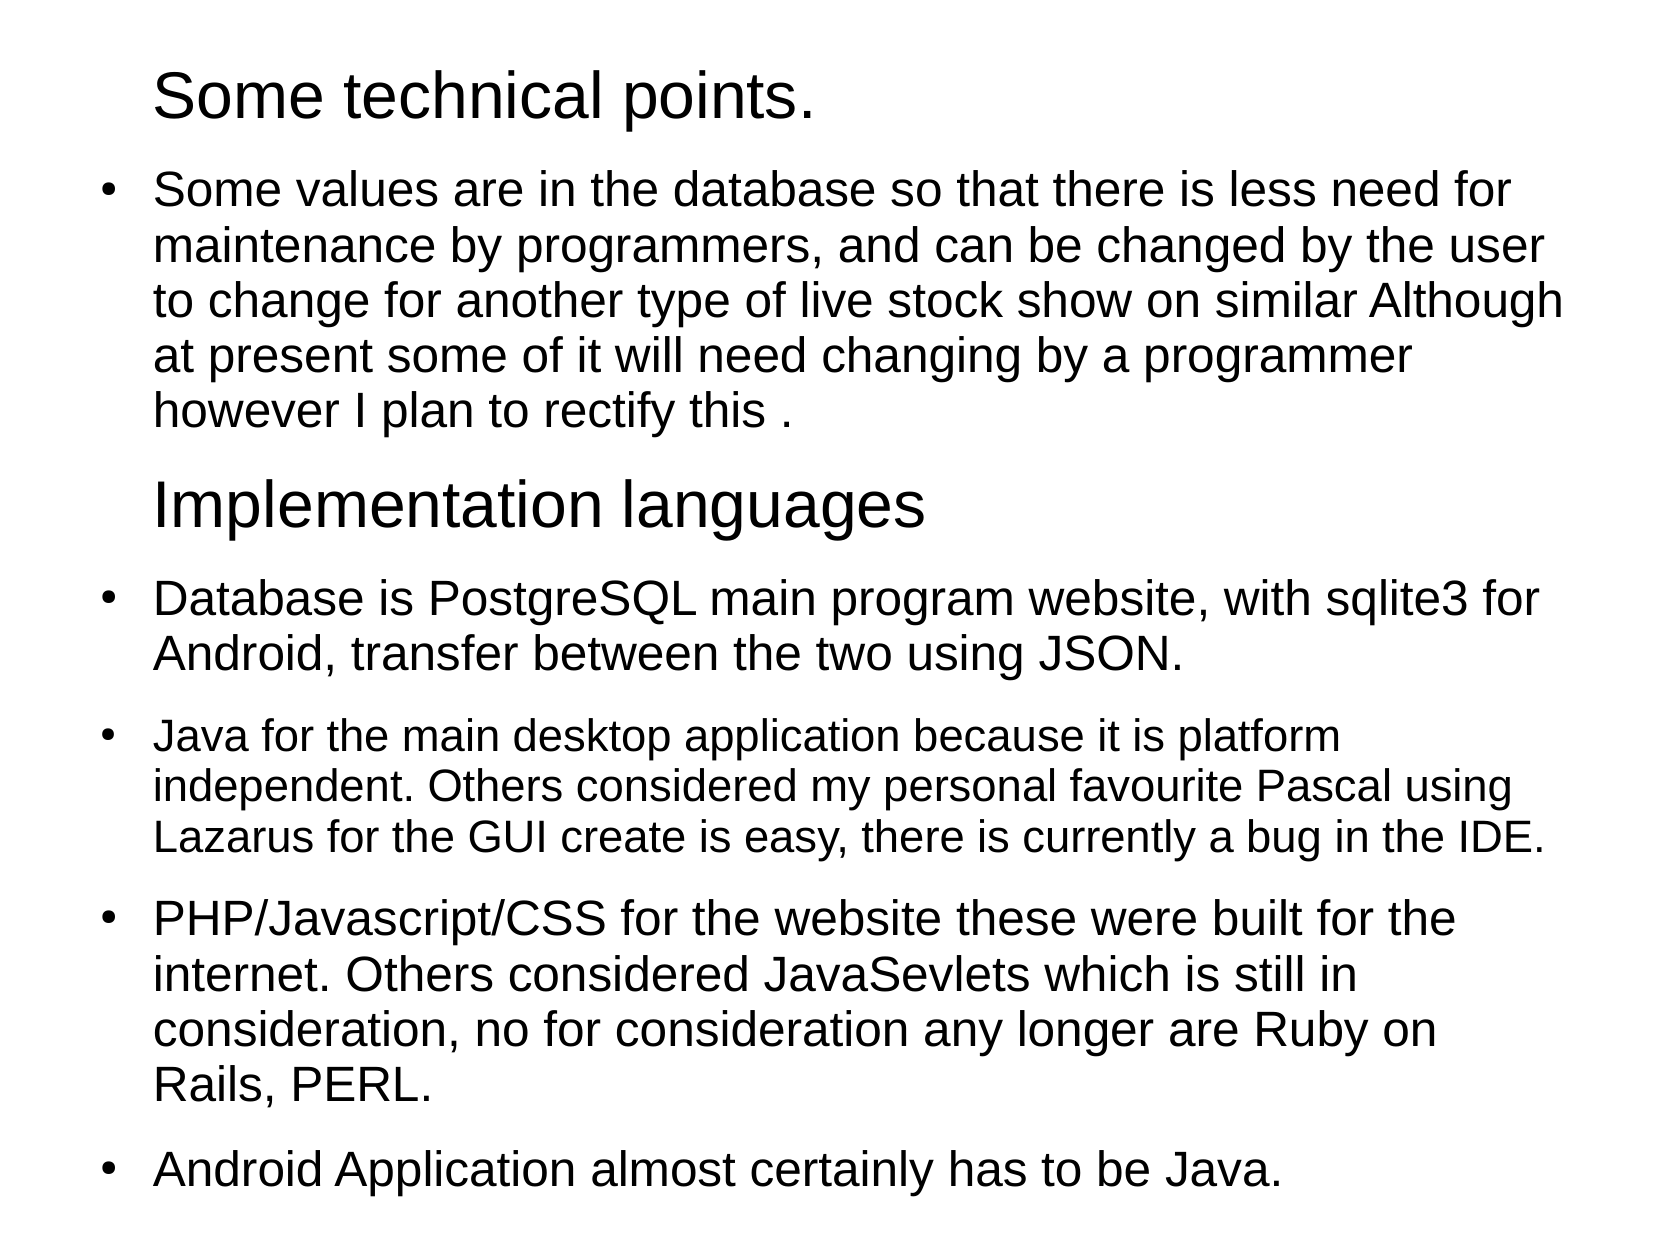

# Some technical points.
Some values are in the database so that there is less need for maintenance by programmers, and can be changed by the user to change for another type of live stock show on similar Although at present some of it will need changing by a programmer however I plan to rectify this .
Implementation languages
Database is PostgreSQL main program website, with sqlite3 for Android, transfer between the two using JSON.
Java for the main desktop application because it is platform independent. Others considered my personal favourite Pascal using Lazarus for the GUI create is easy, there is currently a bug in the IDE.
PHP/Javascript/CSS for the website these were built for the internet. Others considered JavaSevlets which is still in consideration, no for consideration any longer are Ruby on Rails, PERL.
Android Application almost certainly has to be Java.